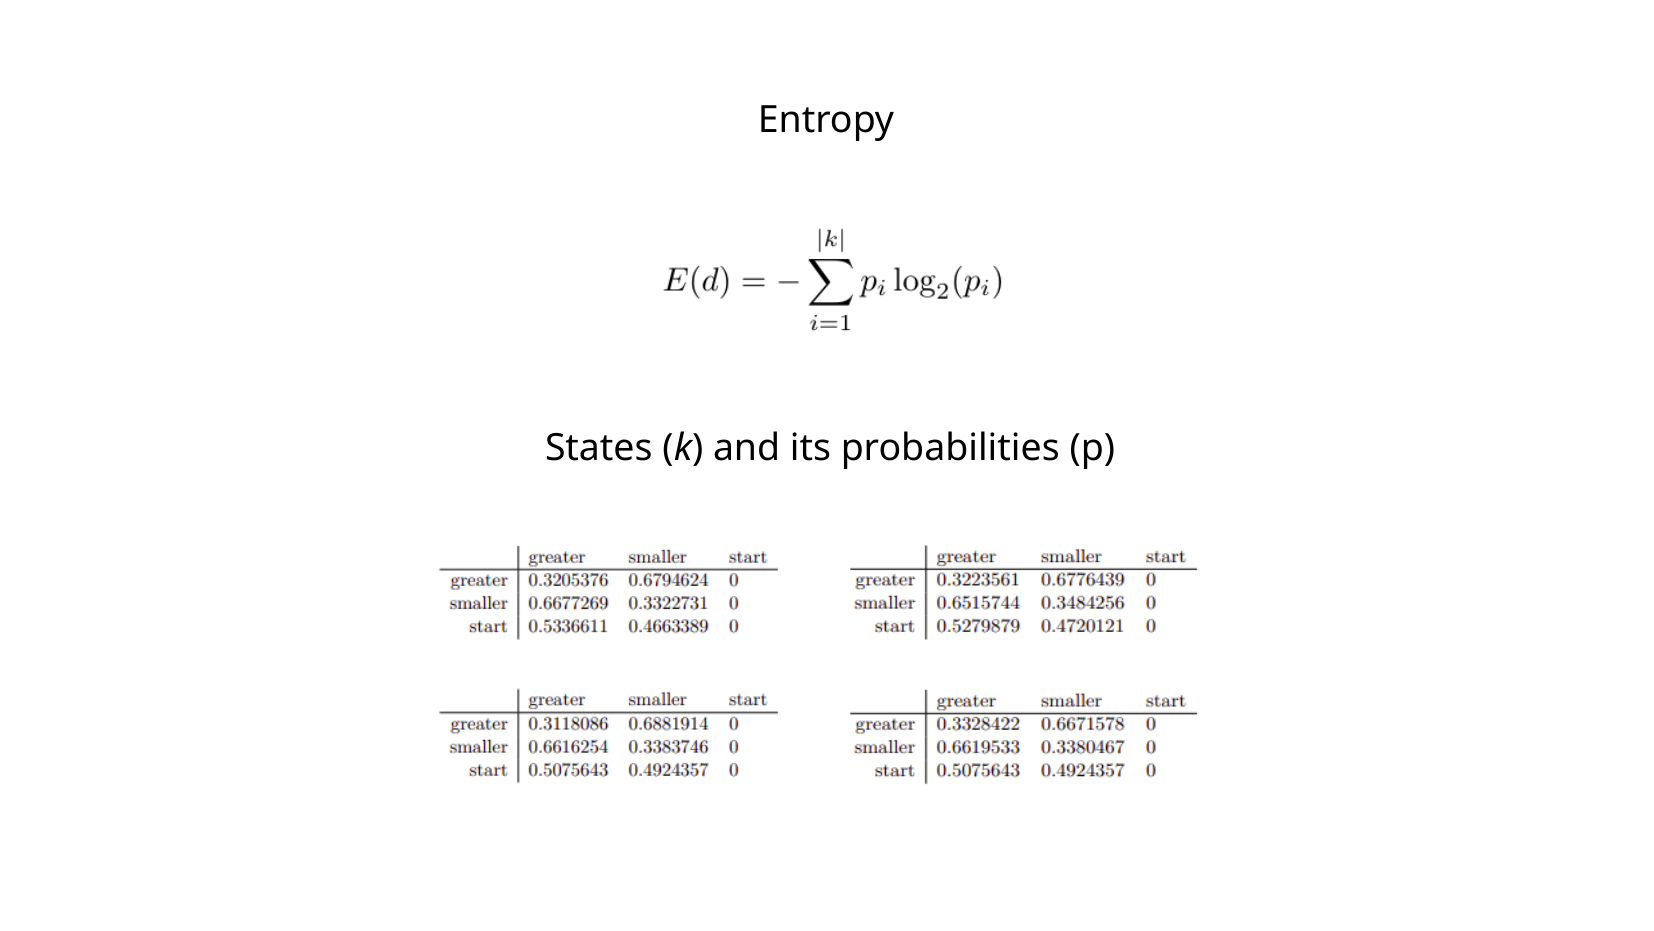

Entropy
States (k) and its probabilities (p)